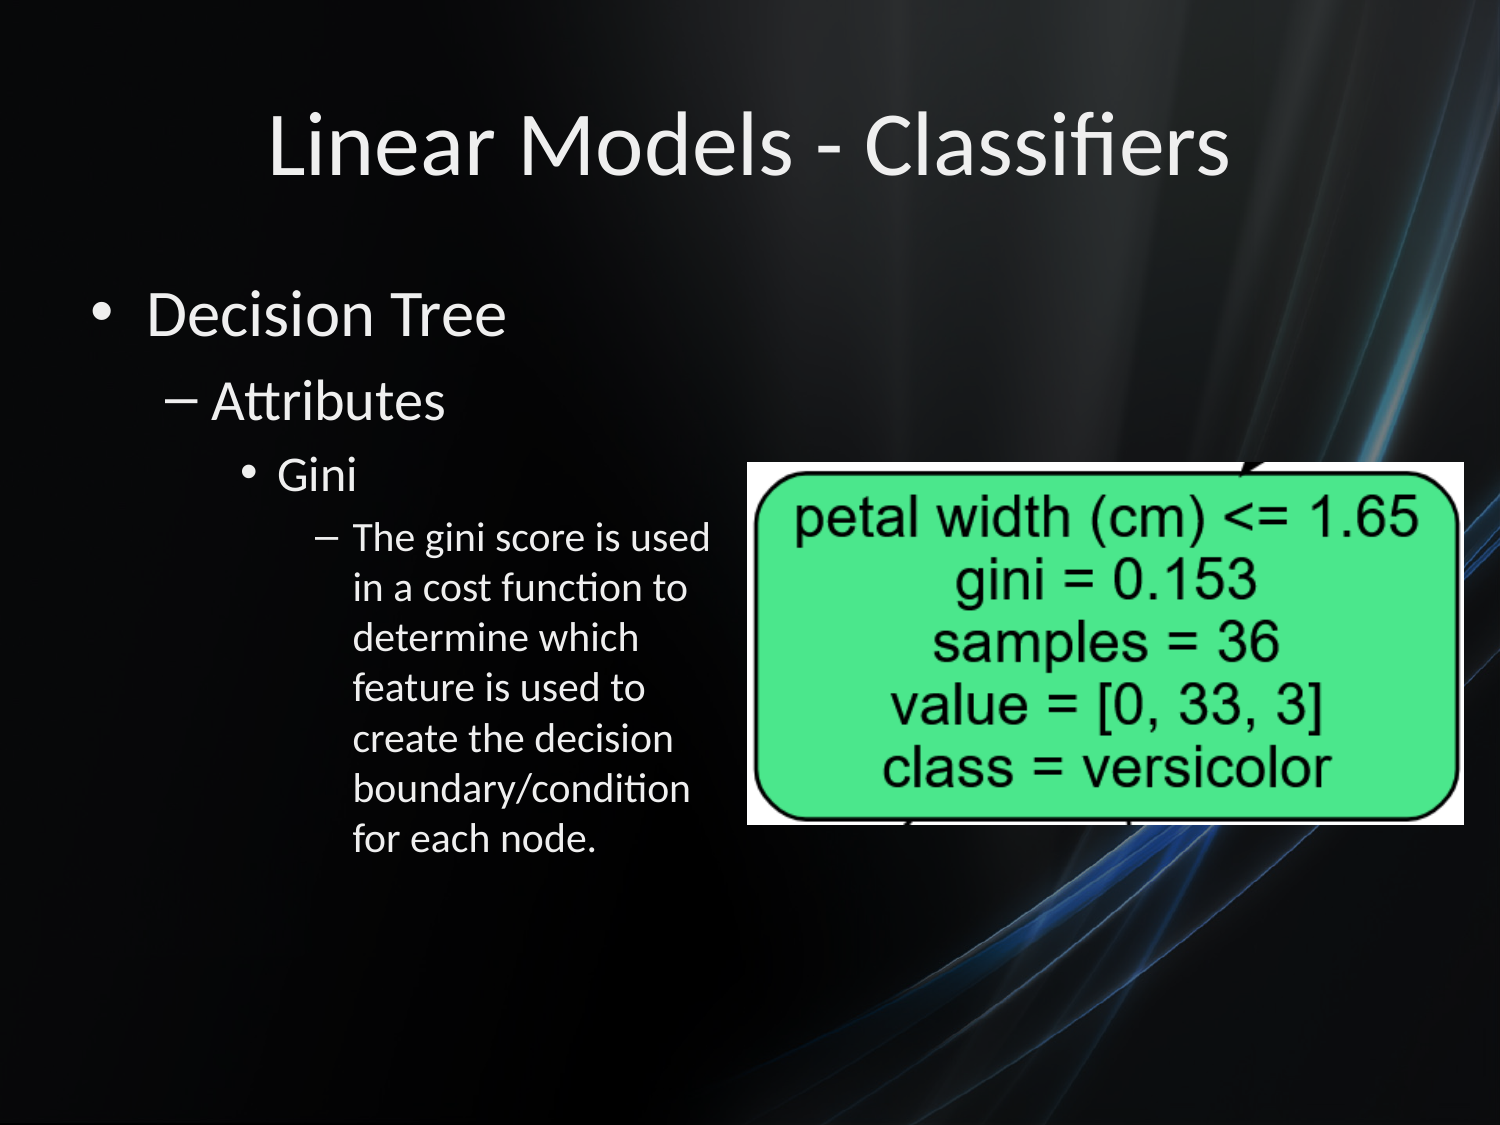

# Linear Models - Classifiers
Decision Tree
Attributes
Gini
The gini score is used in a cost function to determine which feature is used to create the decision boundary/condition for each node.